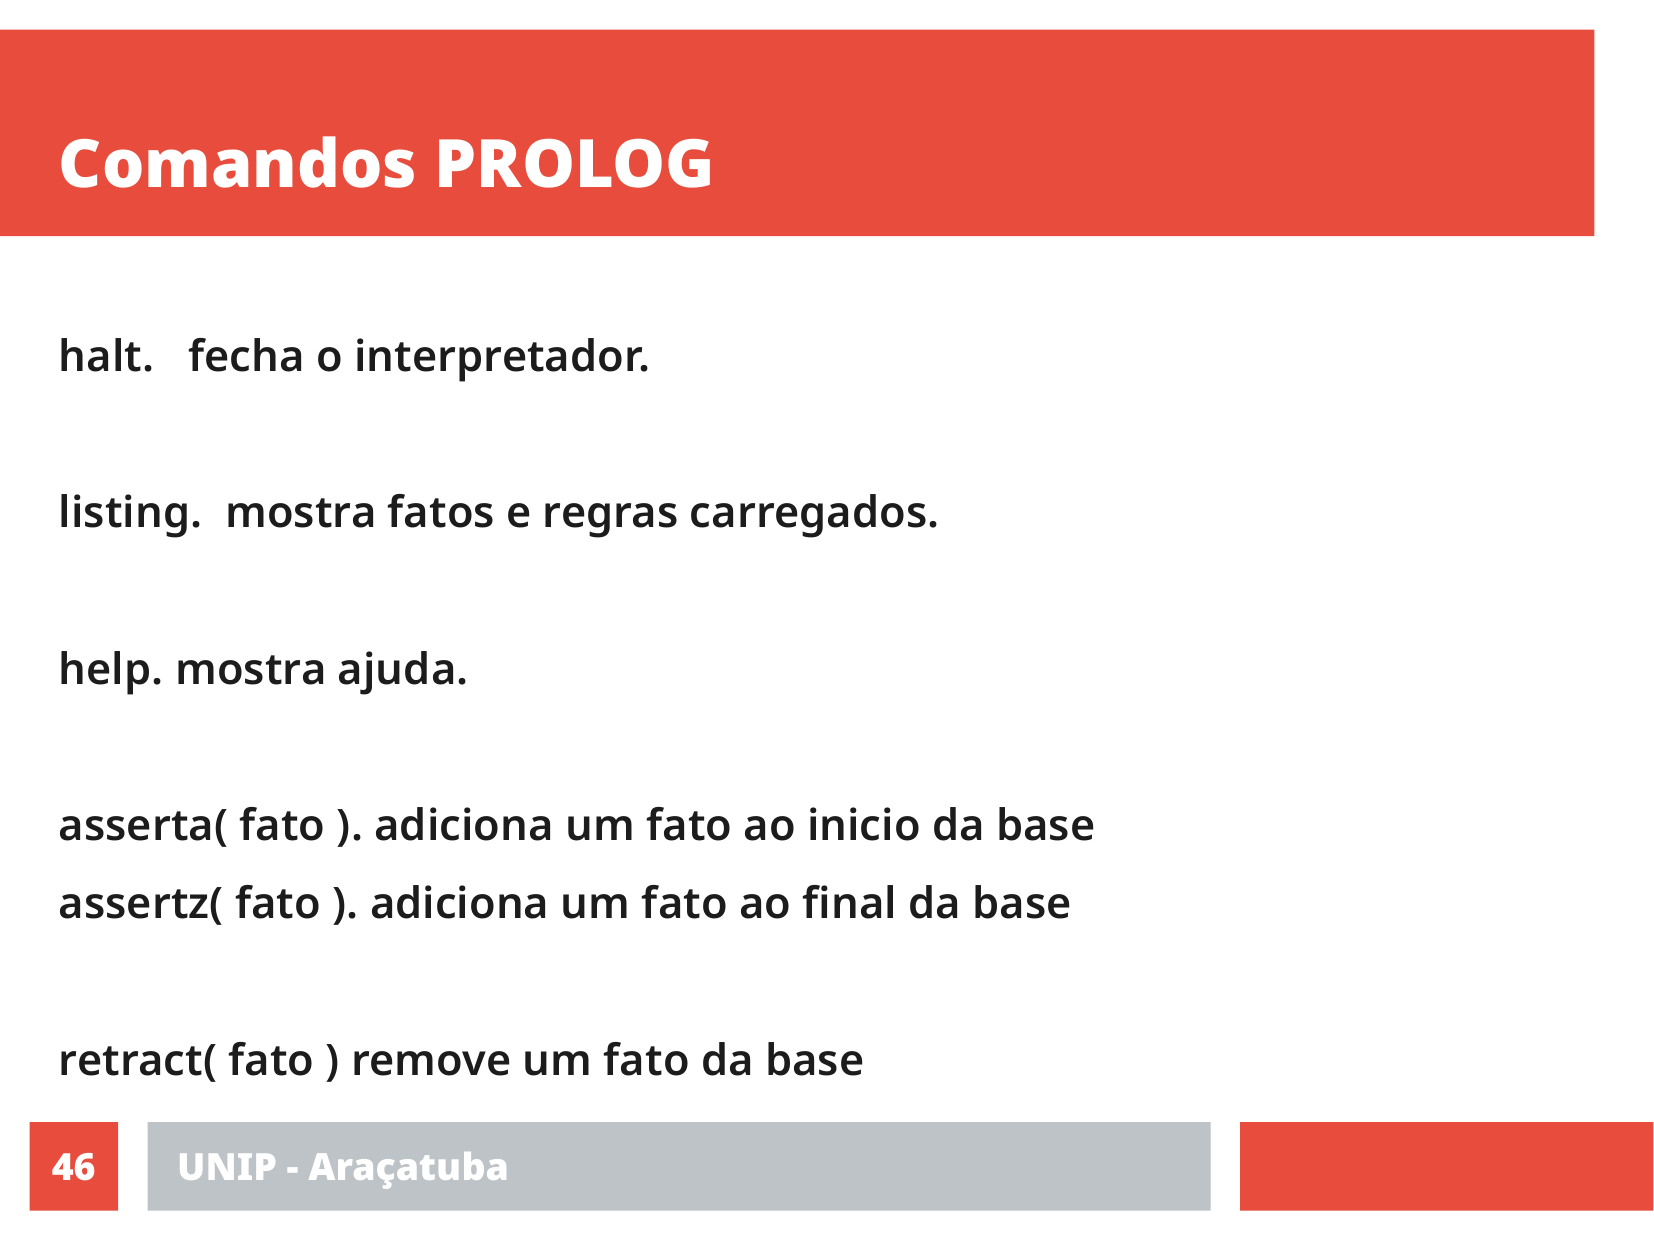

# Comandos PROLOG
halt. fecha o interpretador.
listing. mostra fatos e regras carregados.
help. mostra ajuda.
asserta( fato ). adiciona um fato ao inicio da base
assertz( fato ). adiciona um fato ao final da base
retract( fato ) remove um fato da base
46
UNIP - Araçatuba